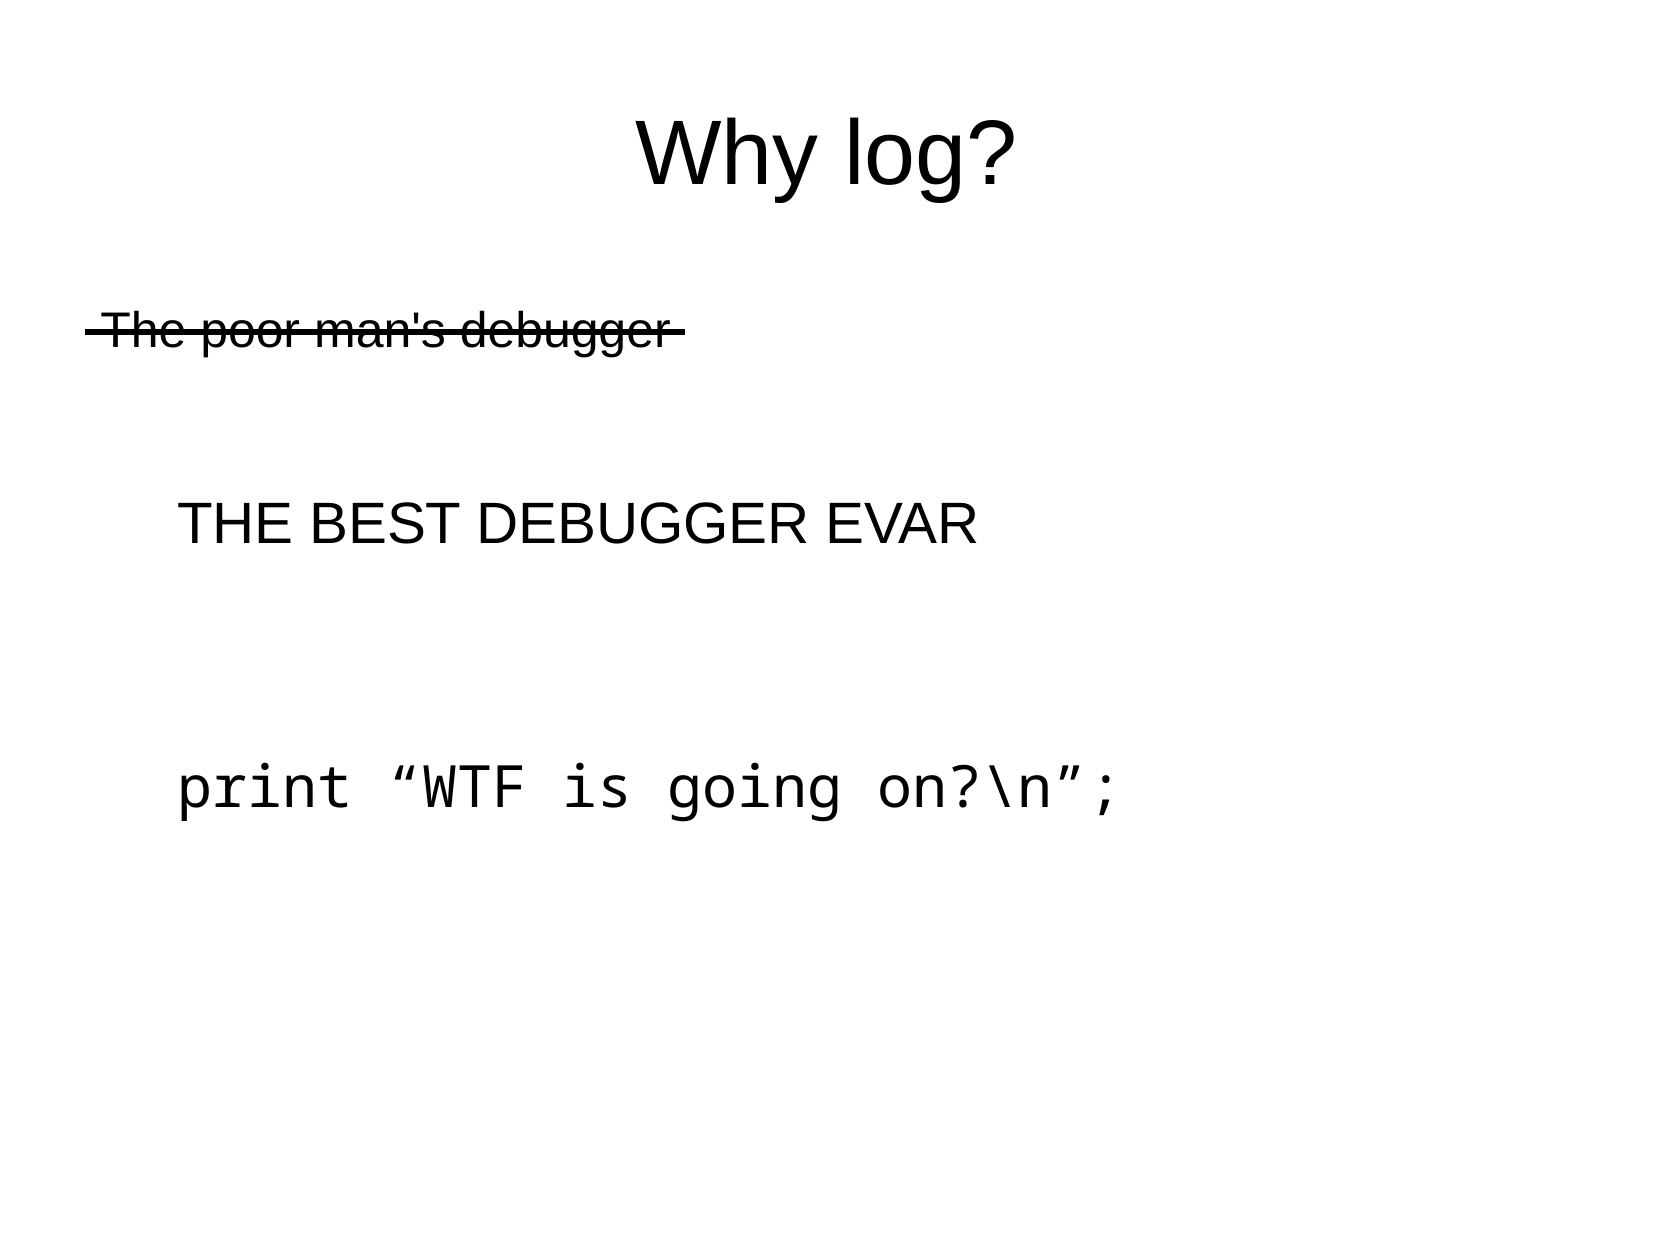

# Why log?
The poor man's debugger
THE BEST DEBUGGER EVAR
print “WTF is going on?\n”;